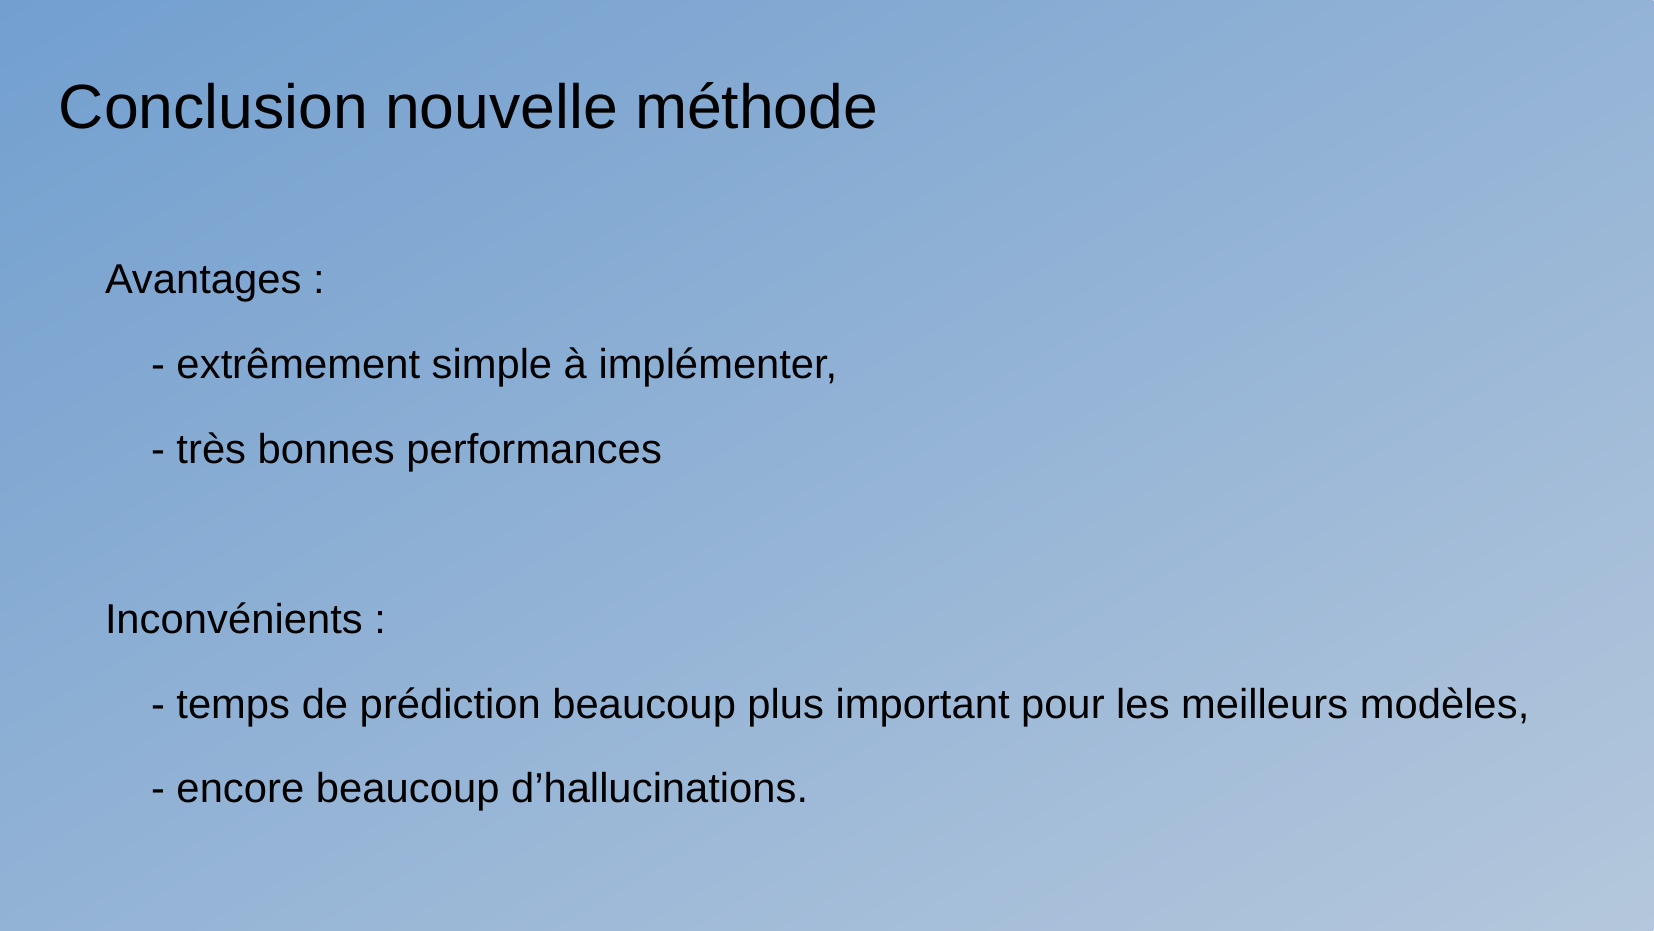

# Conclusion nouvelle méthode
 Avantages :
 - extrêmement simple à implémenter,
 - très bonnes performances
 Inconvénients :
 - temps de prédiction beaucoup plus important pour les meilleurs modèles,
 - encore beaucoup d’hallucinations.